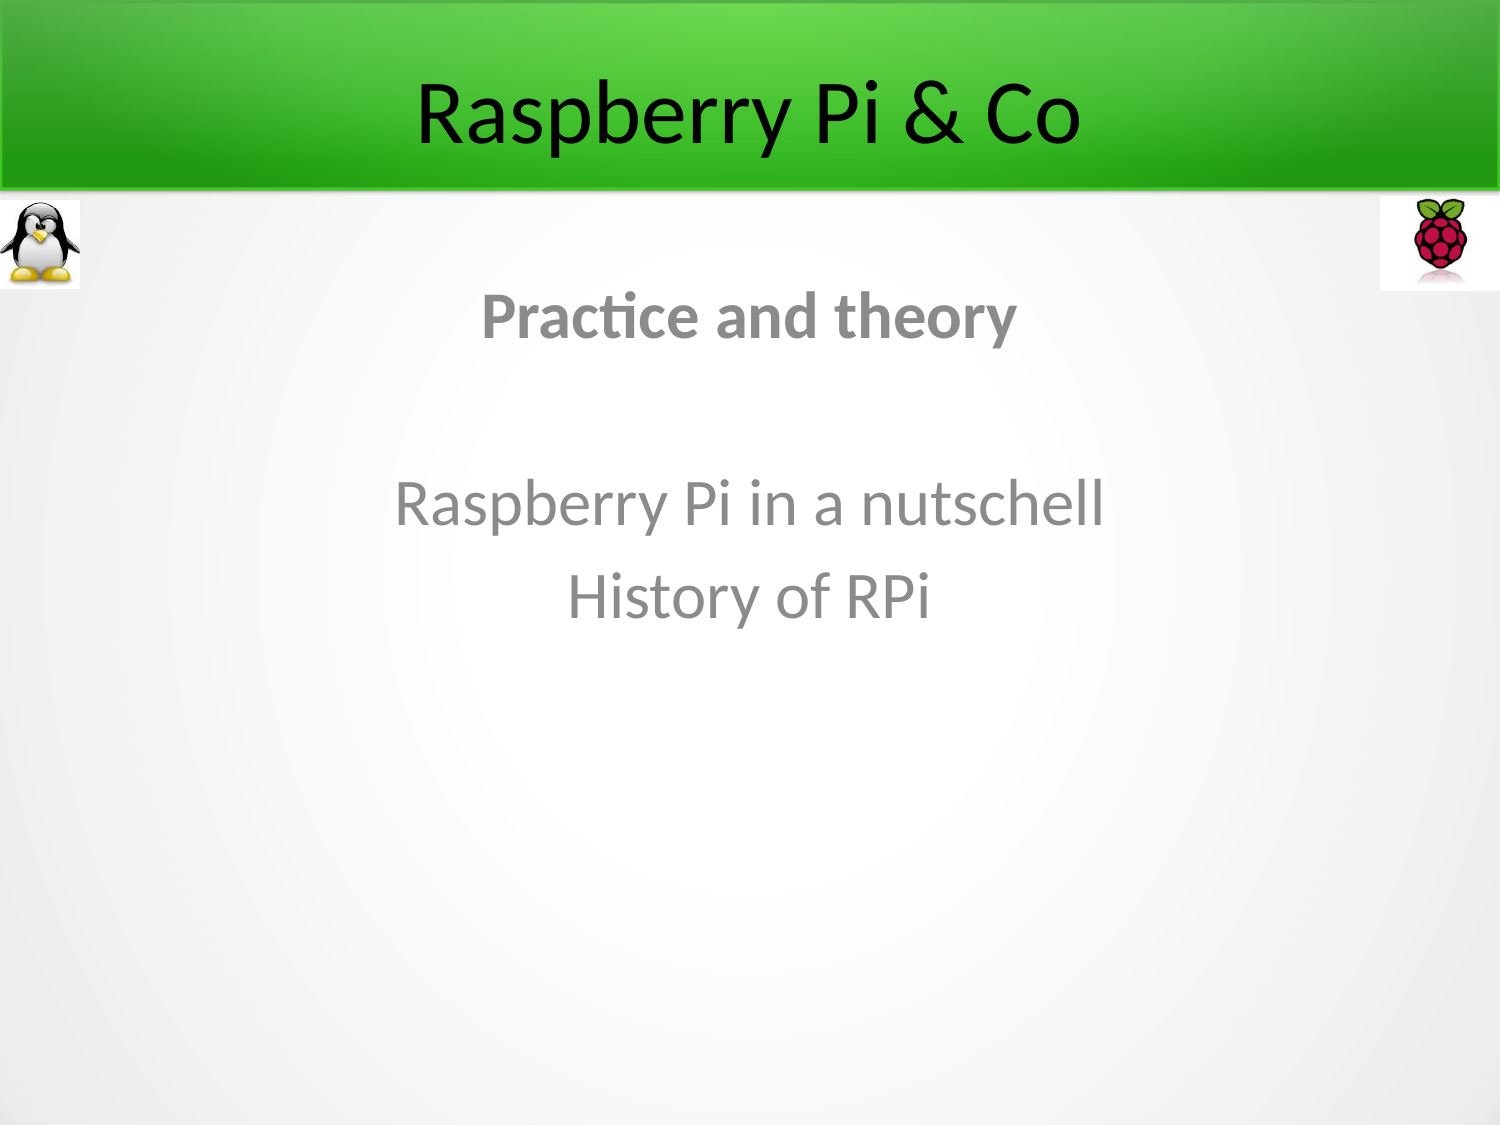

# Raspberry Pi & Co
Practice and theory
Raspberry Pi in a nutschell
History of RPi